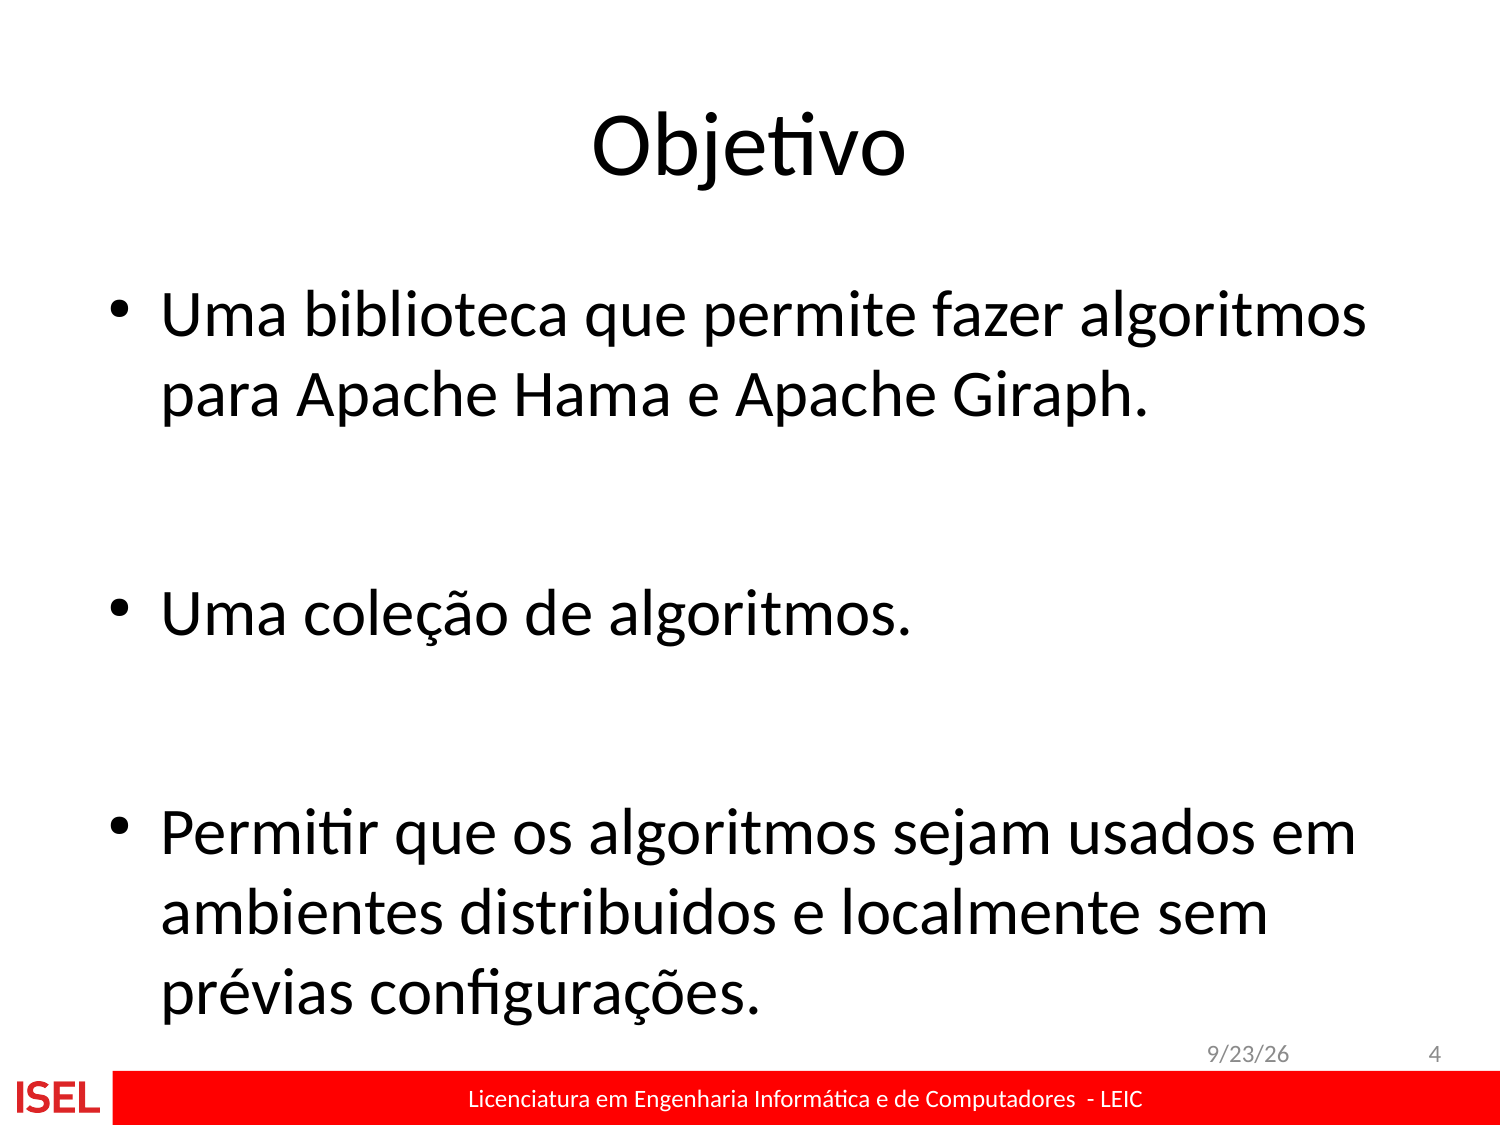

# Objetivo
Uma biblioteca que permite fazer algoritmos para Apache Hama e Apache Giraph.
Uma coleção de algoritmos.
Permitir que os algoritmos sejam usados em ambientes distribuidos e localmente sem prévias configurações.
Licenciatura em Engenharia Informática e de Computadores - LEIC